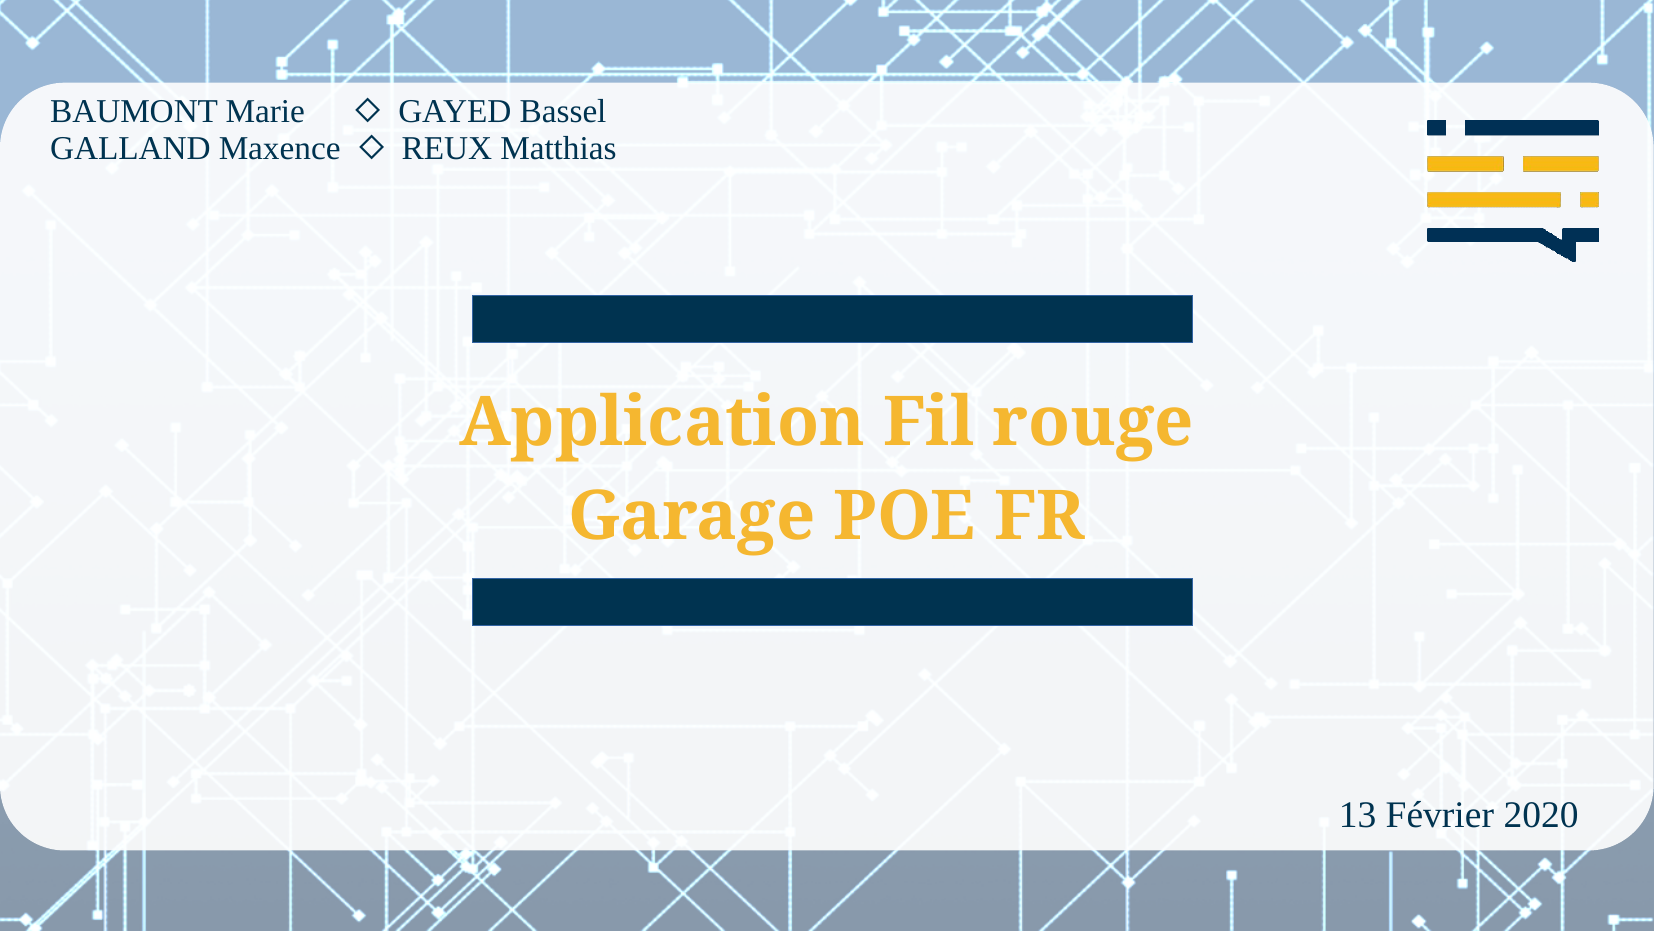

BAUMONT Marie 	 ⬦ GAYED Bassel
GALLAND Maxence ⬦ REUX Matthias
# Application Fil rouge Garage POE FR
13 Février 2020